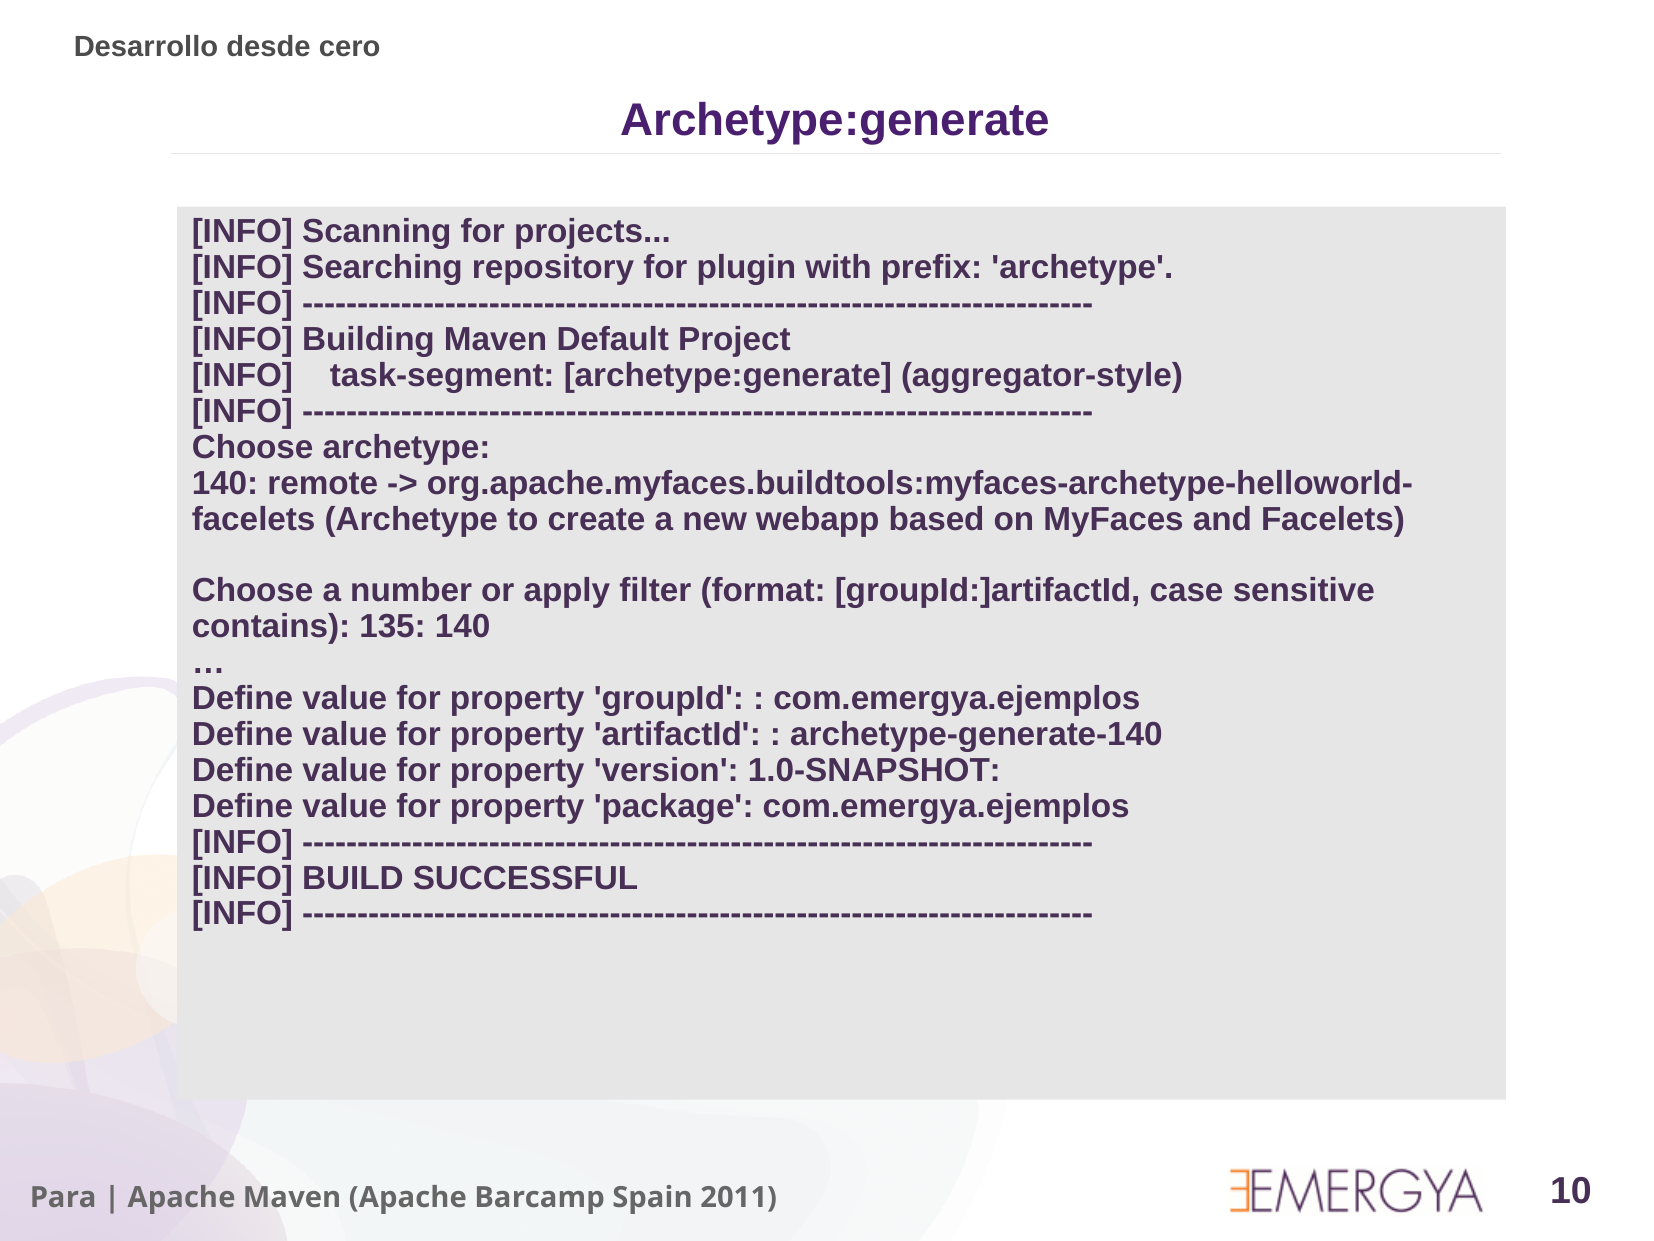

Desarrollo desde cero
Archetype:generate
#
[INFO] Scanning for projects...
[INFO] Searching repository for plugin with prefix: 'archetype'.
[INFO] ------------------------------------------------------------------------
[INFO] Building Maven Default Project
[INFO] task-segment: [archetype:generate] (aggregator-style)
[INFO] ------------------------------------------------------------------------
Choose archetype:
140: remote -> org.apache.myfaces.buildtools:myfaces-archetype-helloworld-facelets (Archetype to create a new webapp based on MyFaces and Facelets)
Choose a number or apply filter (format: [groupId:]artifactId, case sensitive contains): 135: 140
…
Define value for property 'groupId': : com.emergya.ejemplos
Define value for property 'artifactId': : archetype-generate-140
Define value for property 'version': 1.0-SNAPSHOT:
Define value for property 'package': com.emergya.ejemplos
[INFO] ------------------------------------------------------------------------
[INFO] BUILD SUCCESSFUL
[INFO] ------------------------------------------------------------------------